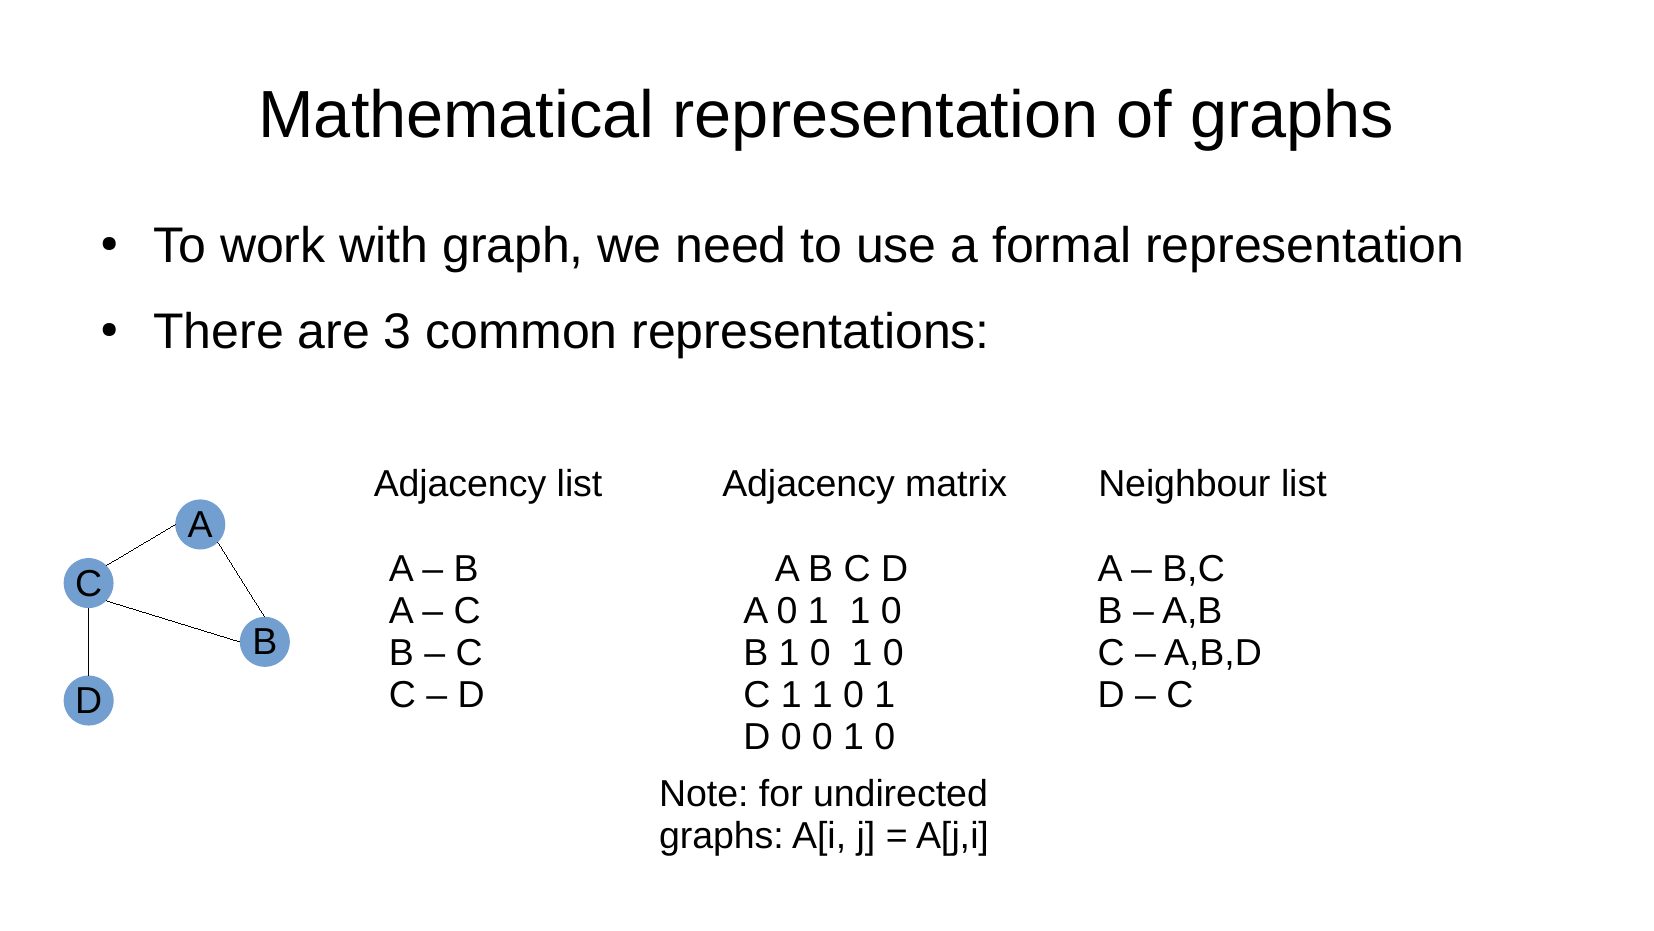

# Mathematical representation of graphs
To work with graph, we need to use a formal representation
There are 3 common representations:
Adjacency list
Adjacency matrix
Neighbour list
A
C
B
D
A – B
A – C
B – C
C – D
 A B C D
A 0 1 1 0
B 1 0 1 0
C 1 1 0 1
D 0 0 1 0
A – B,C
B – A,B
C – A,B,D
D – C
Note: for undirected graphs: A[i, j] = A[j,i]